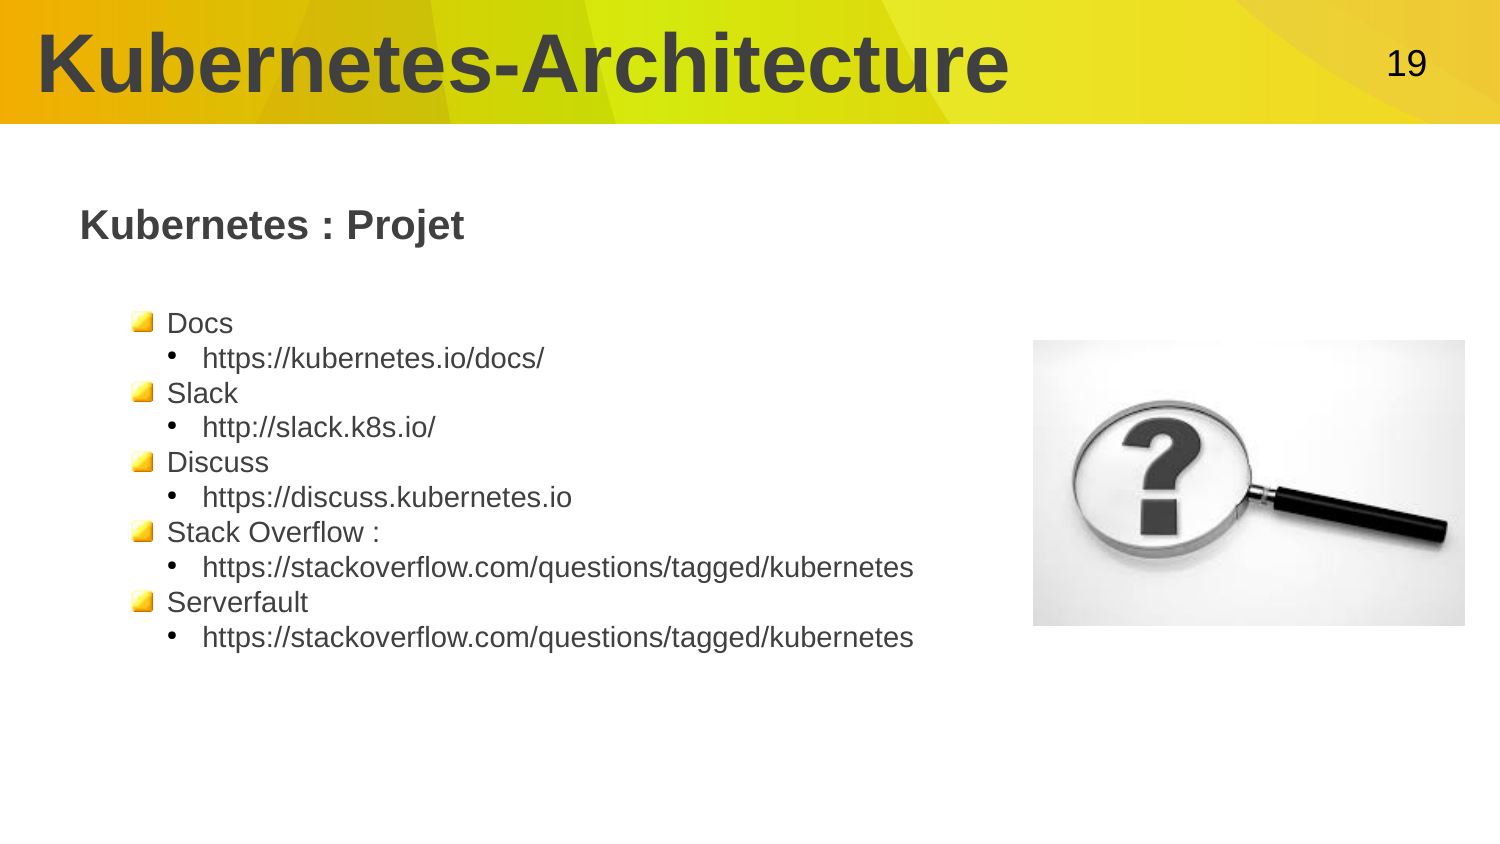

Kubernetes-Architecture
Kubernetes : Projet
Docs
https://kubernetes.io/docs/
Slack
http://slack.k8s.io/
Discuss
https://discuss.kubernetes.io
Stack Overflow :
https://stackoverflow.com/questions/tagged/kubernetes
Serverfault
https://stackoverflow.com/questions/tagged/kubernetes